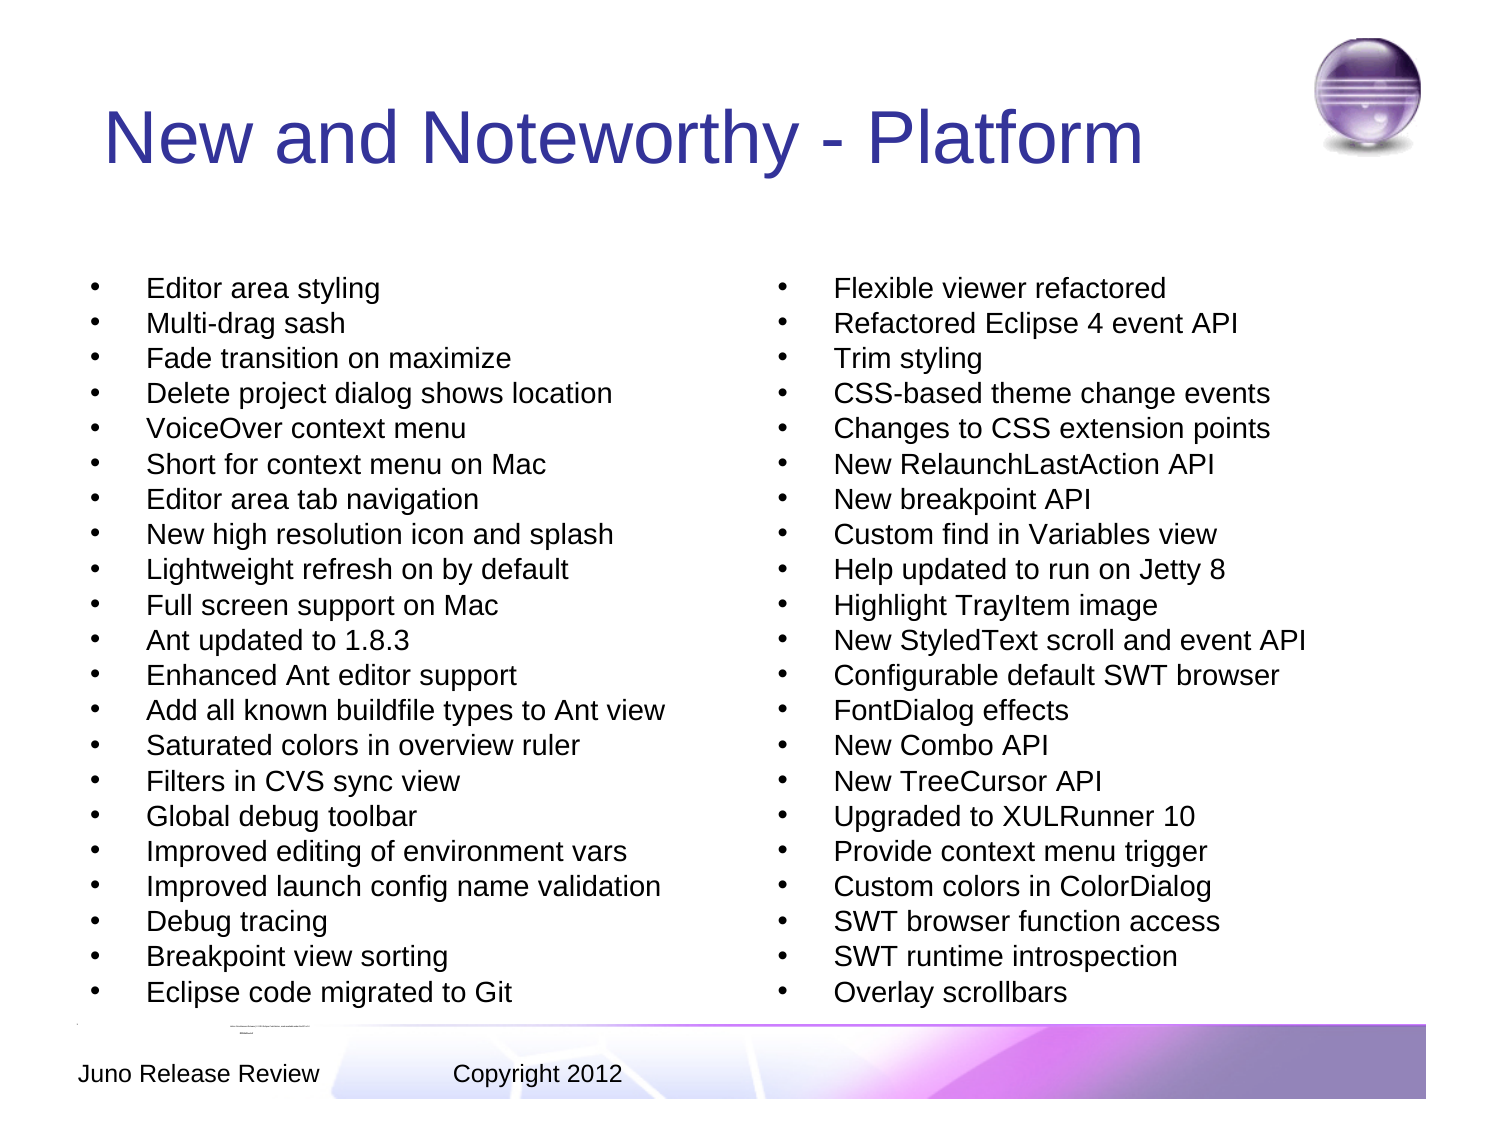

# New and Noteworthy - Platform
Editor area styling
Multi-drag sash
Fade transition on maximize
Delete project dialog shows location
VoiceOver context menu
Short for context menu on Mac
Editor area tab navigation
New high resolution icon and splash
Lightweight refresh on by default
Full screen support on Mac
Ant updated to 1.8.3
Enhanced Ant editor support
Add all known buildfile types to Ant view
Saturated colors in overview ruler
Filters in CVS sync view
Global debug toolbar
Improved editing of environment vars
Improved launch config name validation
Debug tracing
Breakpoint view sorting
Eclipse code migrated to Git
Flexible viewer refactored
Refactored Eclipse 4 event API
Trim styling
CSS-based theme change events
Changes to CSS extension points
New RelaunchLastAction API
New breakpoint API
Custom find in Variables view
Help updated to run on Jetty 8
Highlight TrayItem image
New StyledText scroll and event API
Configurable default SWT browser
FontDialog effects
New Combo API
New TreeCursor API
Upgraded to XULRunner 10
Provide context menu trigger
Custom colors in ColorDialog
SWT browser function access
SWT runtime introspection
Overlay scrollbars
5
Copyright 2012